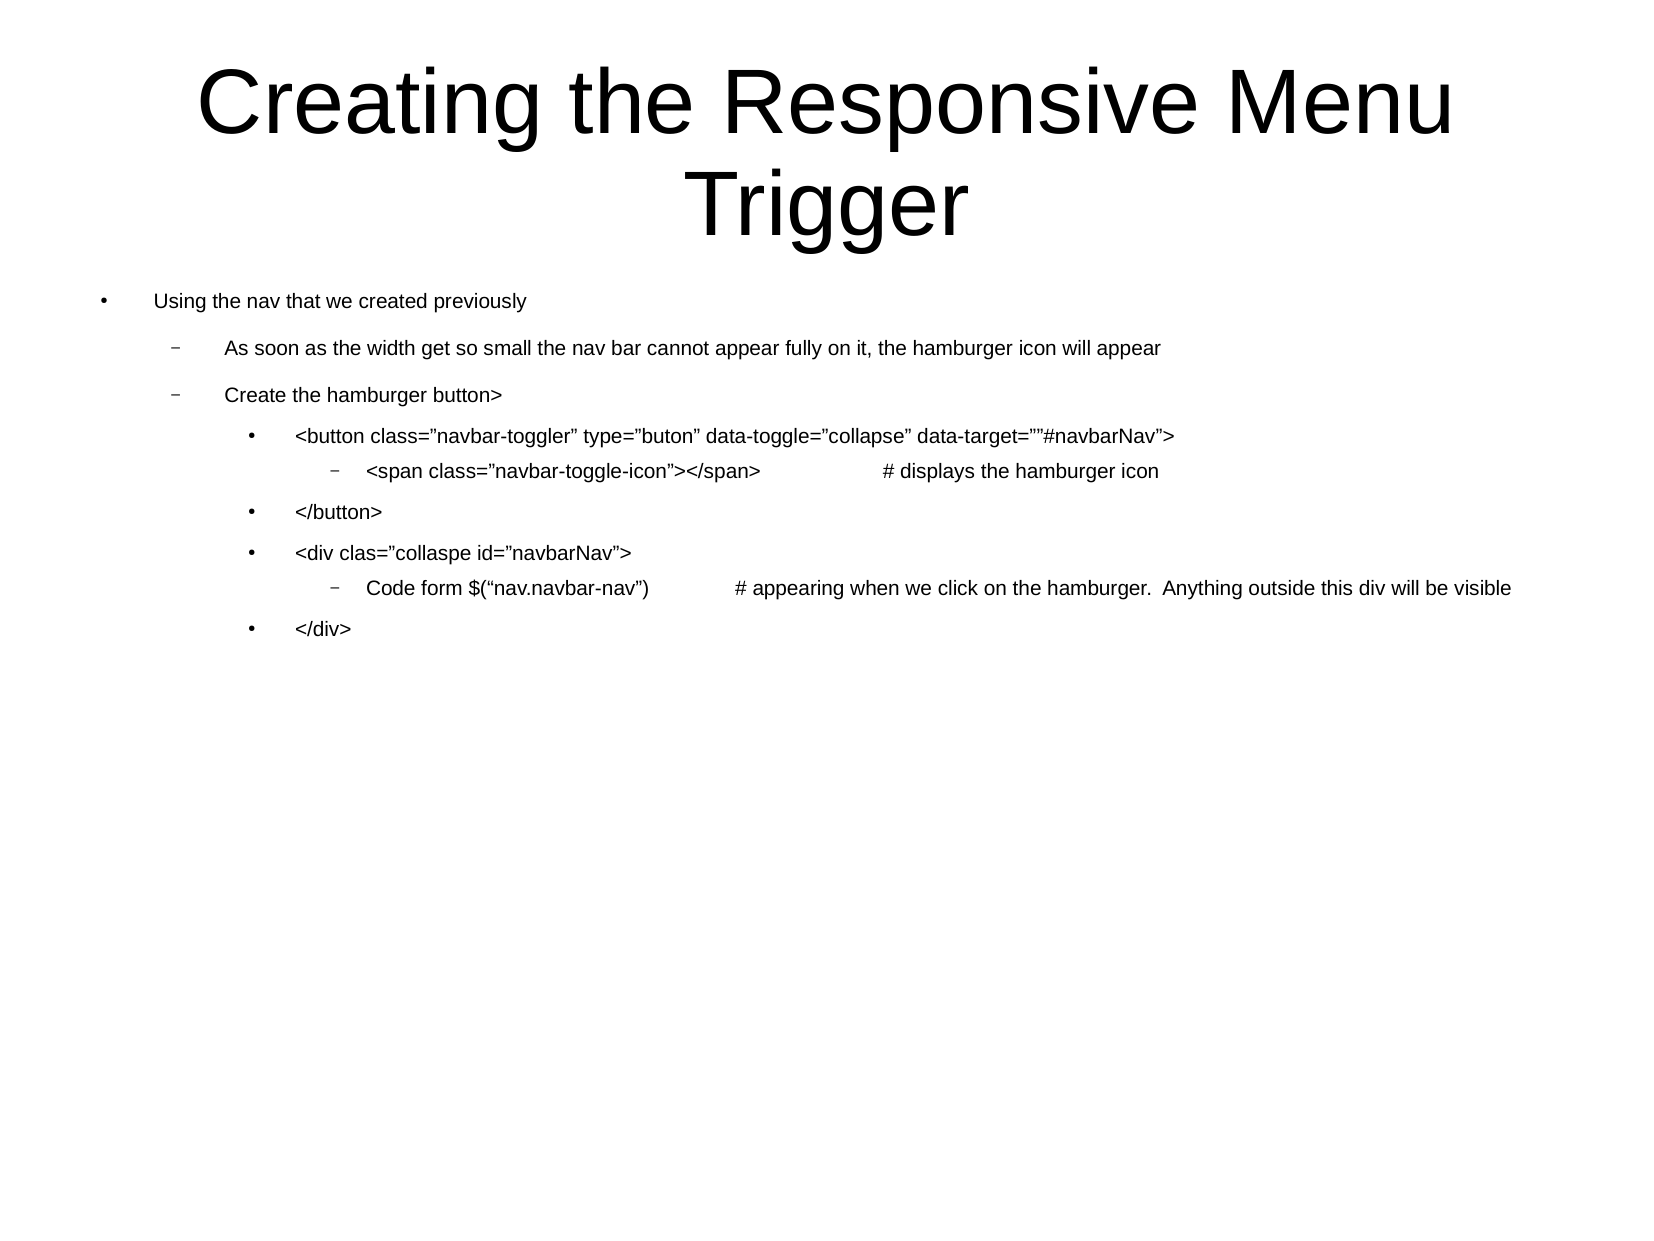

# Creating the Responsive Menu Trigger
Using the nav that we created previously
As soon as the width get so small the nav bar cannot appear fully on it, the hamburger icon will appear
Create the hamburger button>
<button class=”navbar-toggler” type=”buton” data-toggle=”collapse” data-target=””#navbarNav”>
<span class=”navbar-toggle-icon”></span>		# displays the hamburger icon
</button>
<div clas=”collaspe id=”navbarNav”>
Code form $(“nav.navbar-nav”) 		# appearing when we click on the hamburger. Anything outside this div will be visible
</div>